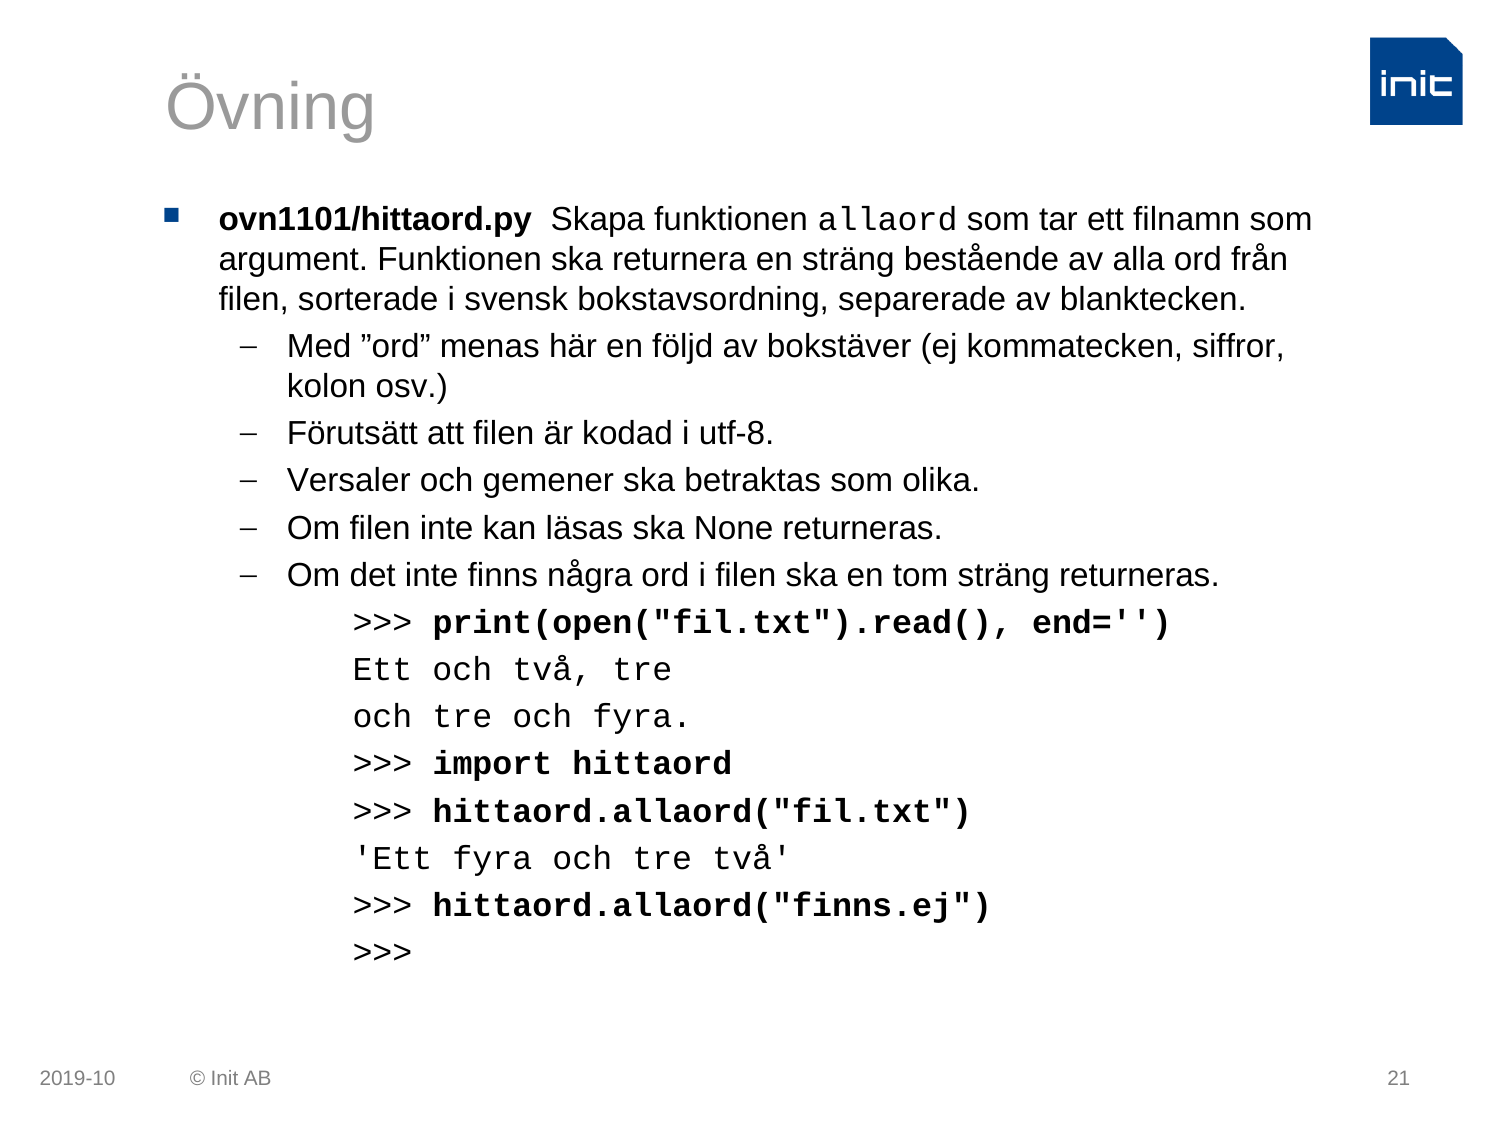

Övning
ovn1101/hittaord.py Skapa funktionen allaord som tar ett filnamn som argument. Funktionen ska returnera en sträng bestående av alla ord från filen, sorterade i svensk bokstavsordning, separerade av blanktecken.
Med ”ord” menas här en följd av bokstäver (ej kommatecken, siffror, kolon osv.)
Förutsätt att filen är kodad i utf-8.
Versaler och gemener ska betraktas som olika.
Om filen inte kan läsas ska None returneras.
Om det inte finns några ord i filen ska en tom sträng returneras.
>>> print(open("fil.txt").read(), end='')
Ett och två, tre
och tre och fyra.
>>> import hittaord
>>> hittaord.allaord("fil.txt")
'Ett fyra och tre två'
>>> hittaord.allaord("finns.ej")
>>>
2019-10
© Init AB